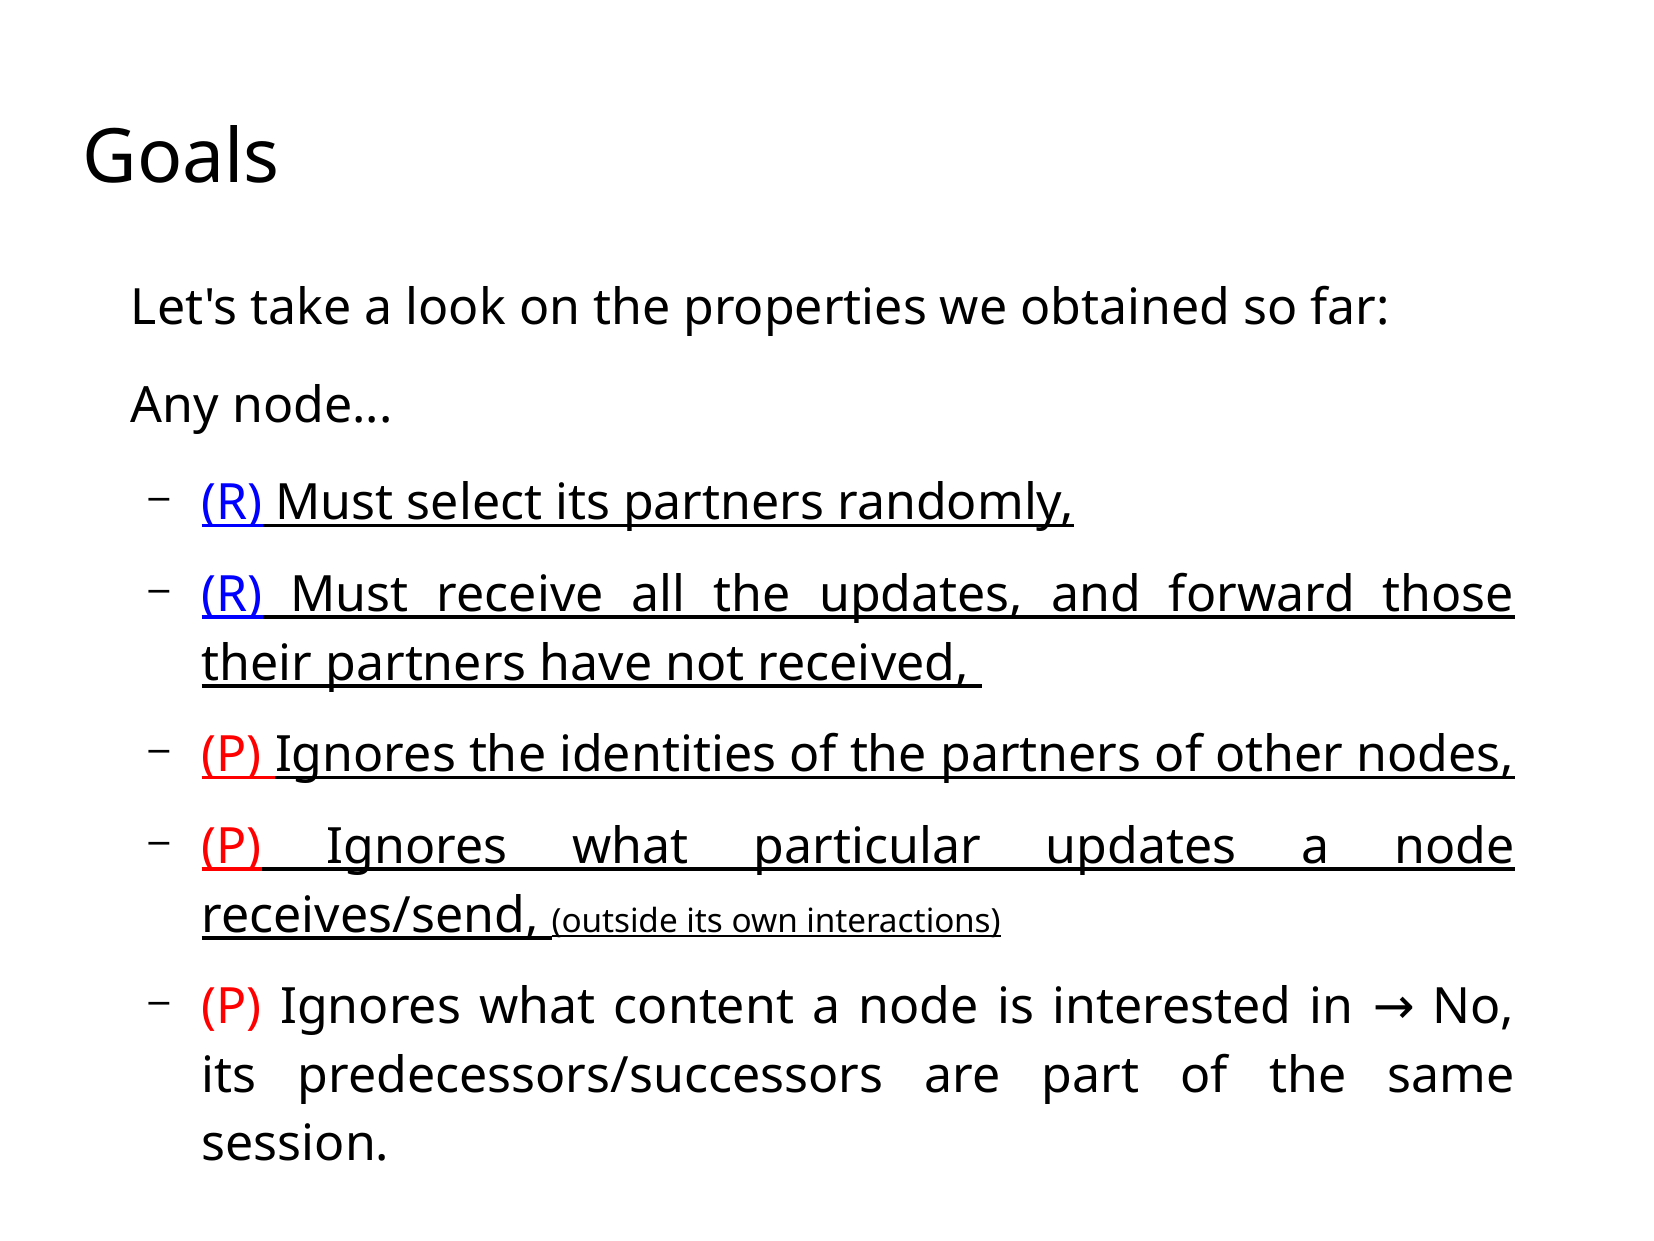

# Goals
Let's take a look on the properties we obtained so far:
Any node...
(R) Must select its partners randomly,
(R) Must receive all the updates, and forward those their partners have not received,
(P) Ignores the identities of the partners of other nodes,
(P) Ignores what particular updates a node receives/send, (outside its own interactions)
(P) Ignores what content a node is interested in → No, its predecessors/successors are part of the same session.